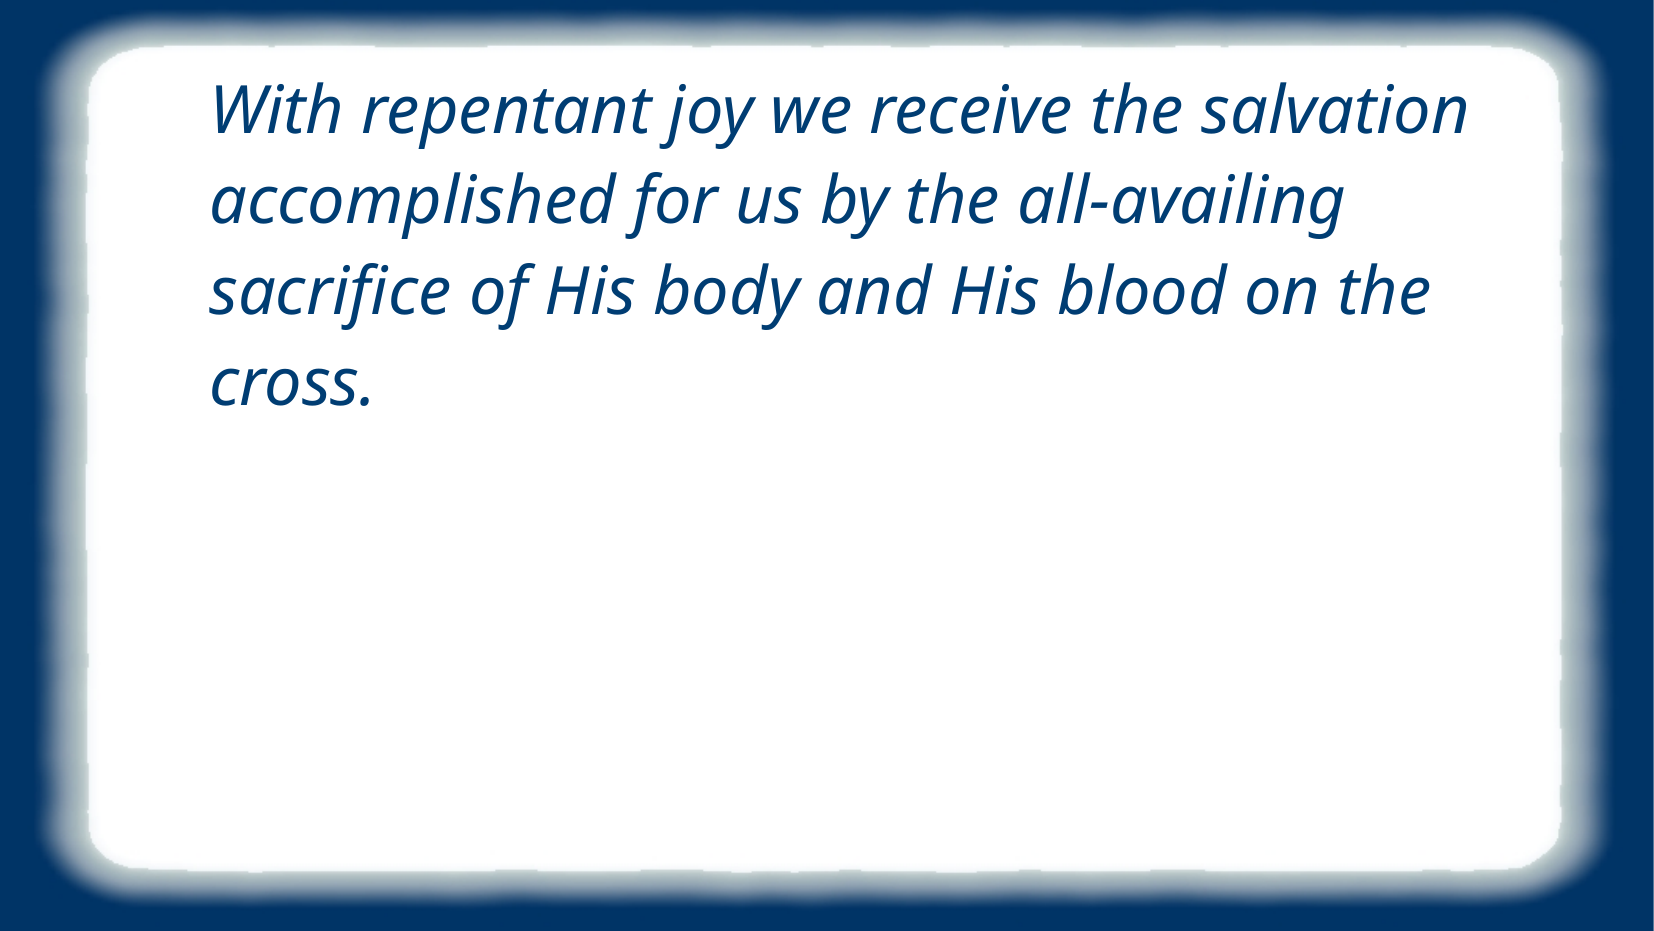

With repentant joy we receive the salvation
 accomplished for us by the all-availing
 sacrifice of His body and His blood on the
 cross.